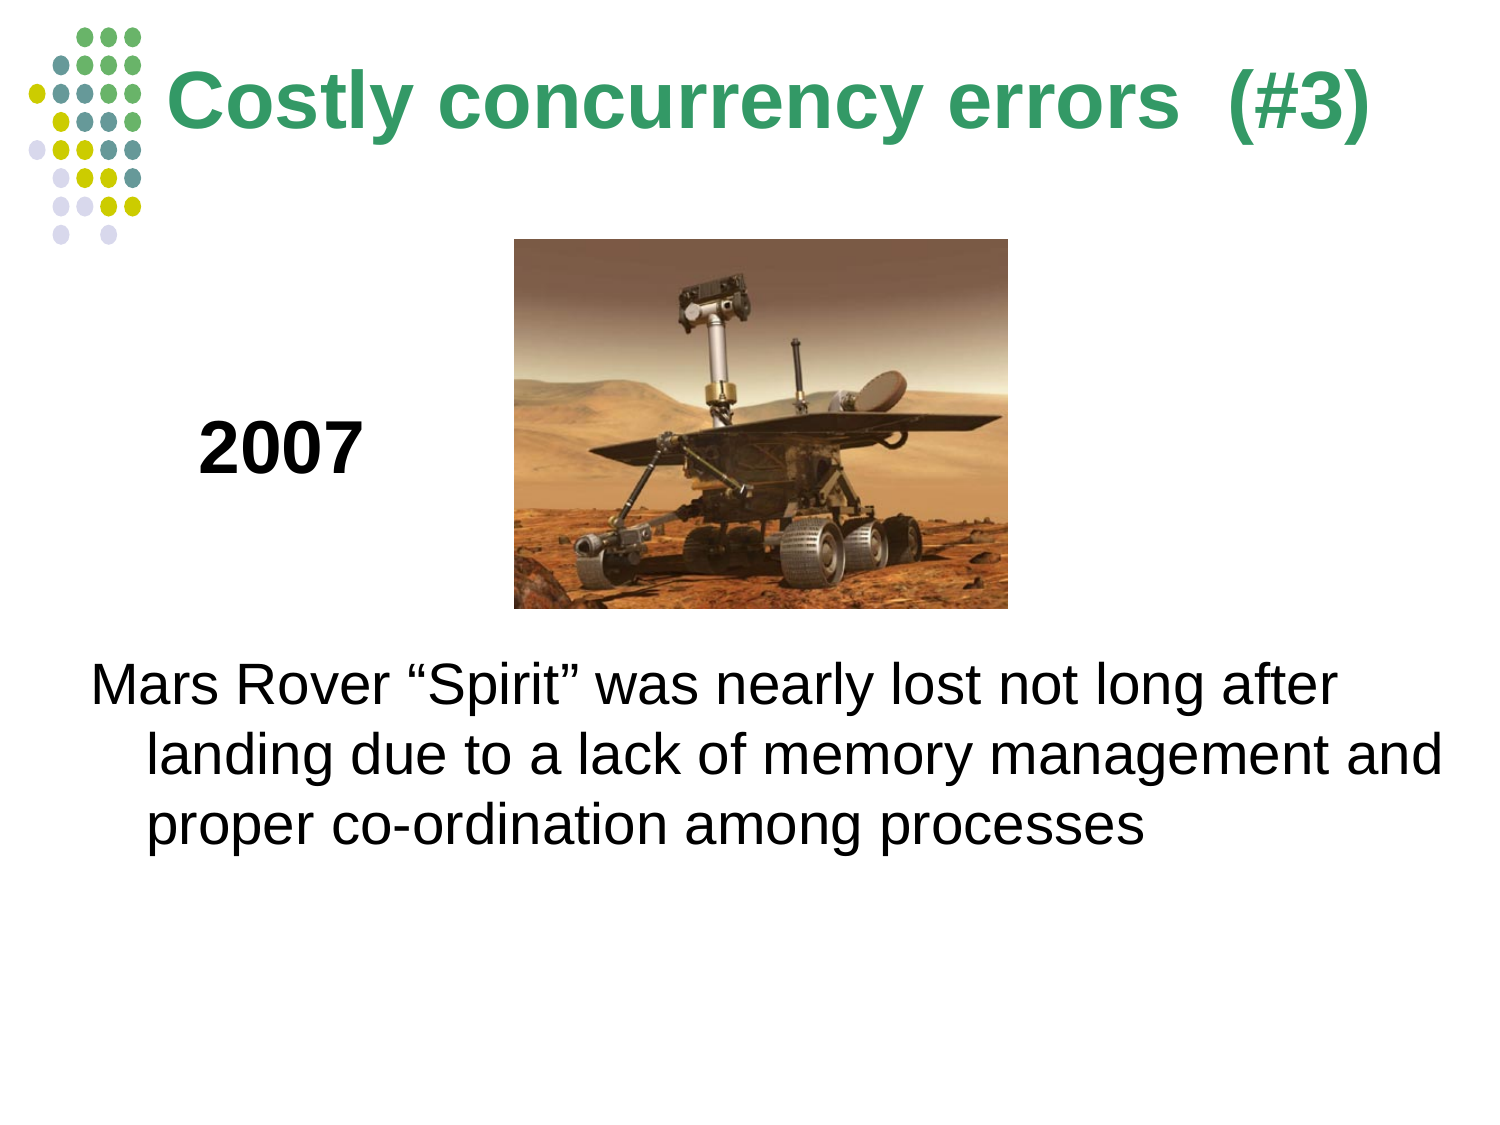

# Costly concurrency errors (#3)
2007
Mars Rover “Spirit” was nearly lost not long after landing due to a lack of memory management and proper co-ordination among processes